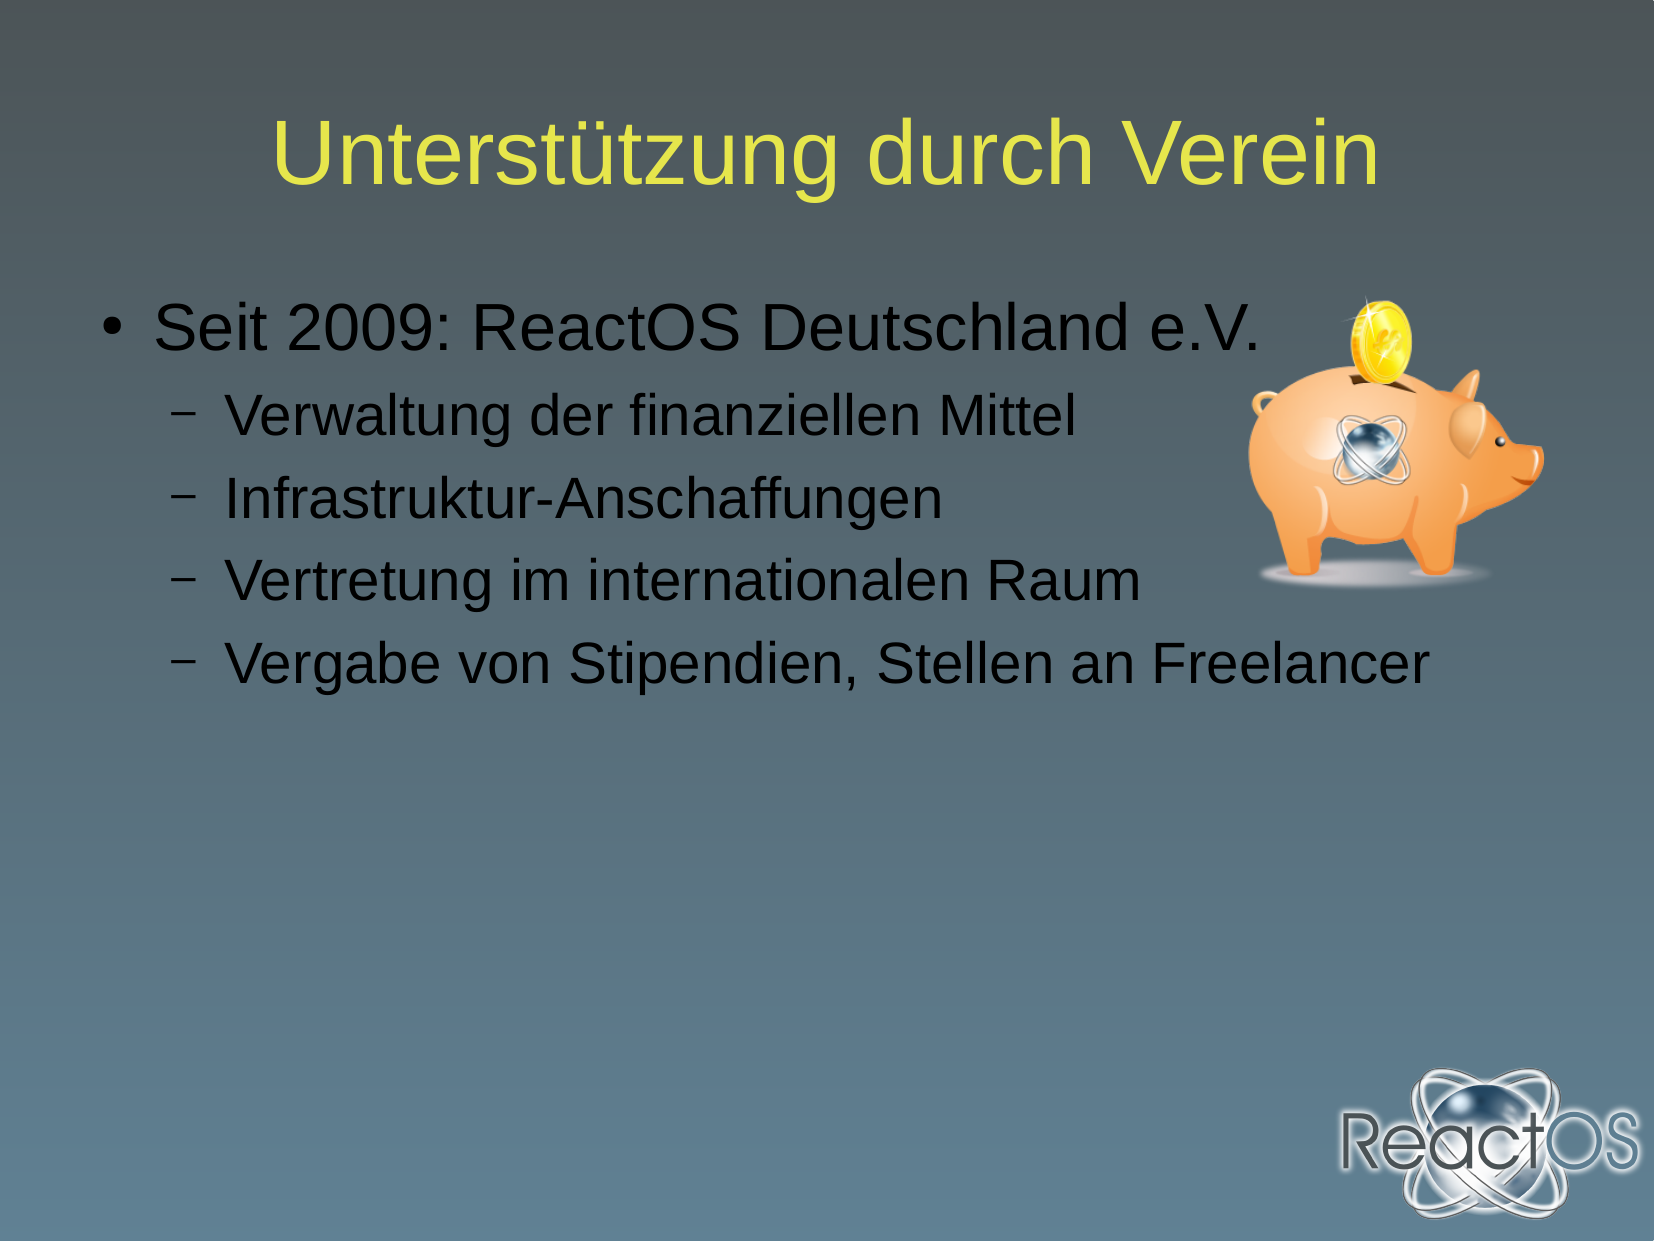

# Unterstützung durch Verein
Seit 2009: ReactOS Deutschland e.V.
Verwaltung der finanziellen Mittel
Infrastruktur-Anschaffungen
Vertretung im internationalen Raum
Vergabe von Stipendien, Stellen an Freelancer